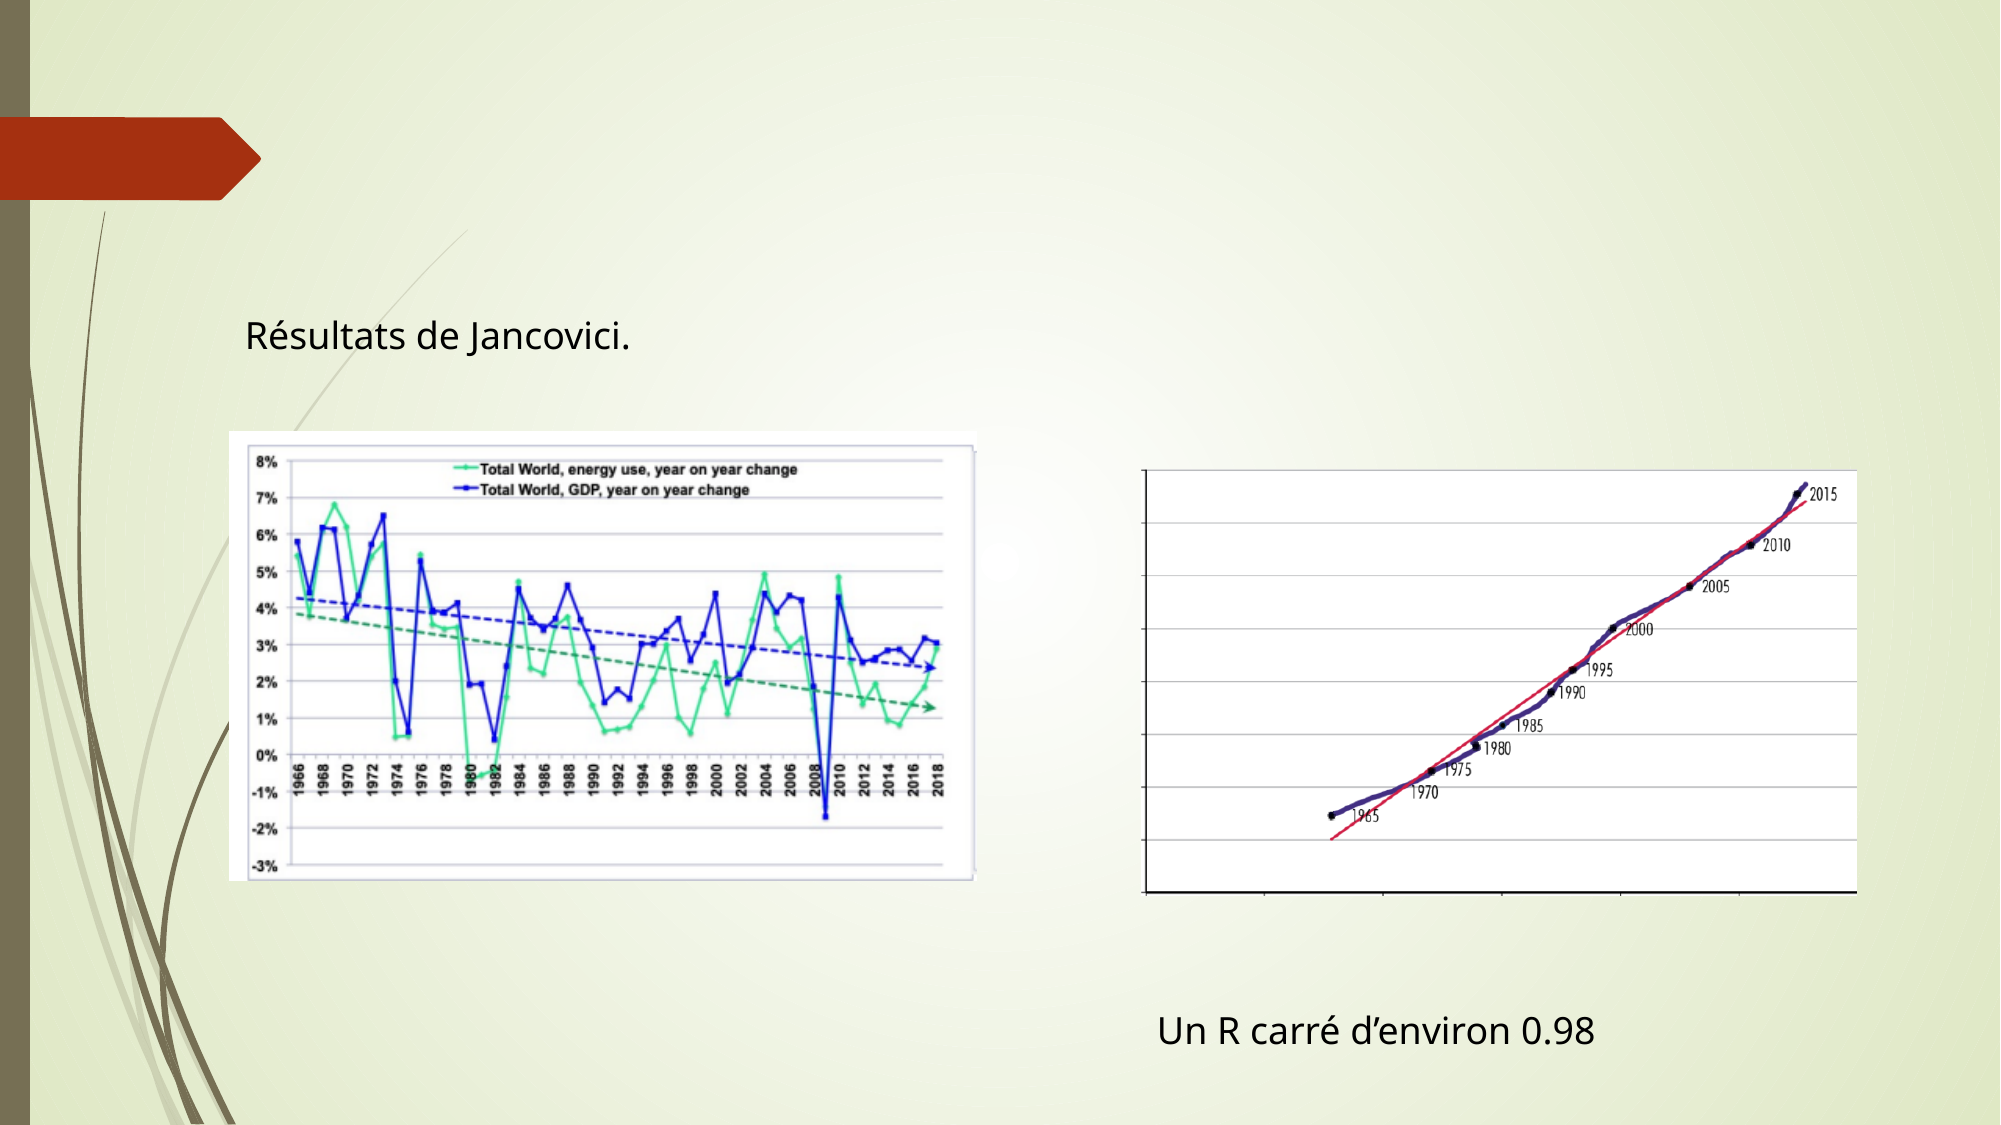

Résultats de Jancovici.
Un R carré d’environ 0.98